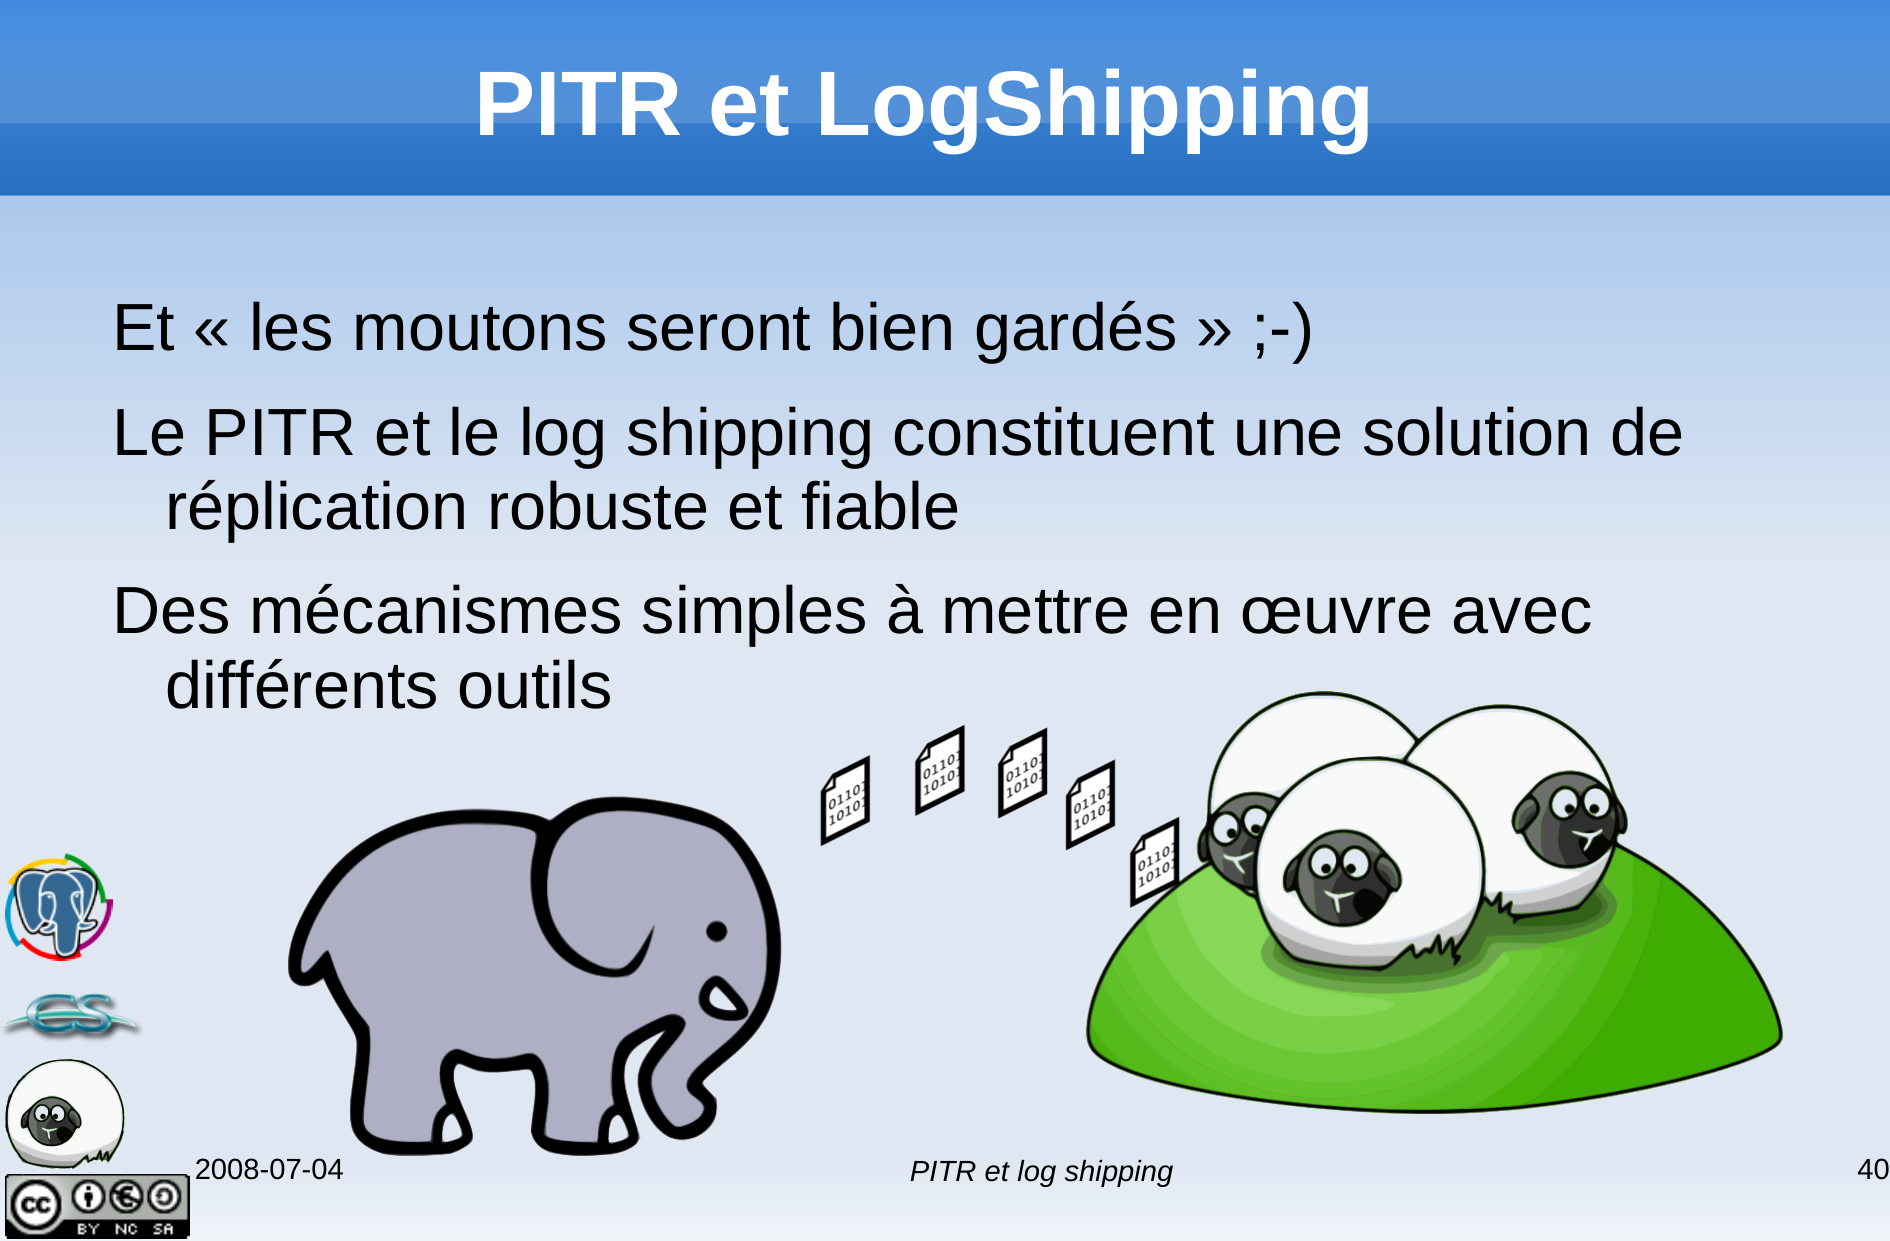

# PITR et LogShipping
Et « les moutons seront bien gardés » ;-)
Le PITR et le log shipping constituent une solution de réplication robuste et fiable
Des mécanismes simples à mettre en œuvre avec différents outils
2008-07-04
40
PITR et log shipping